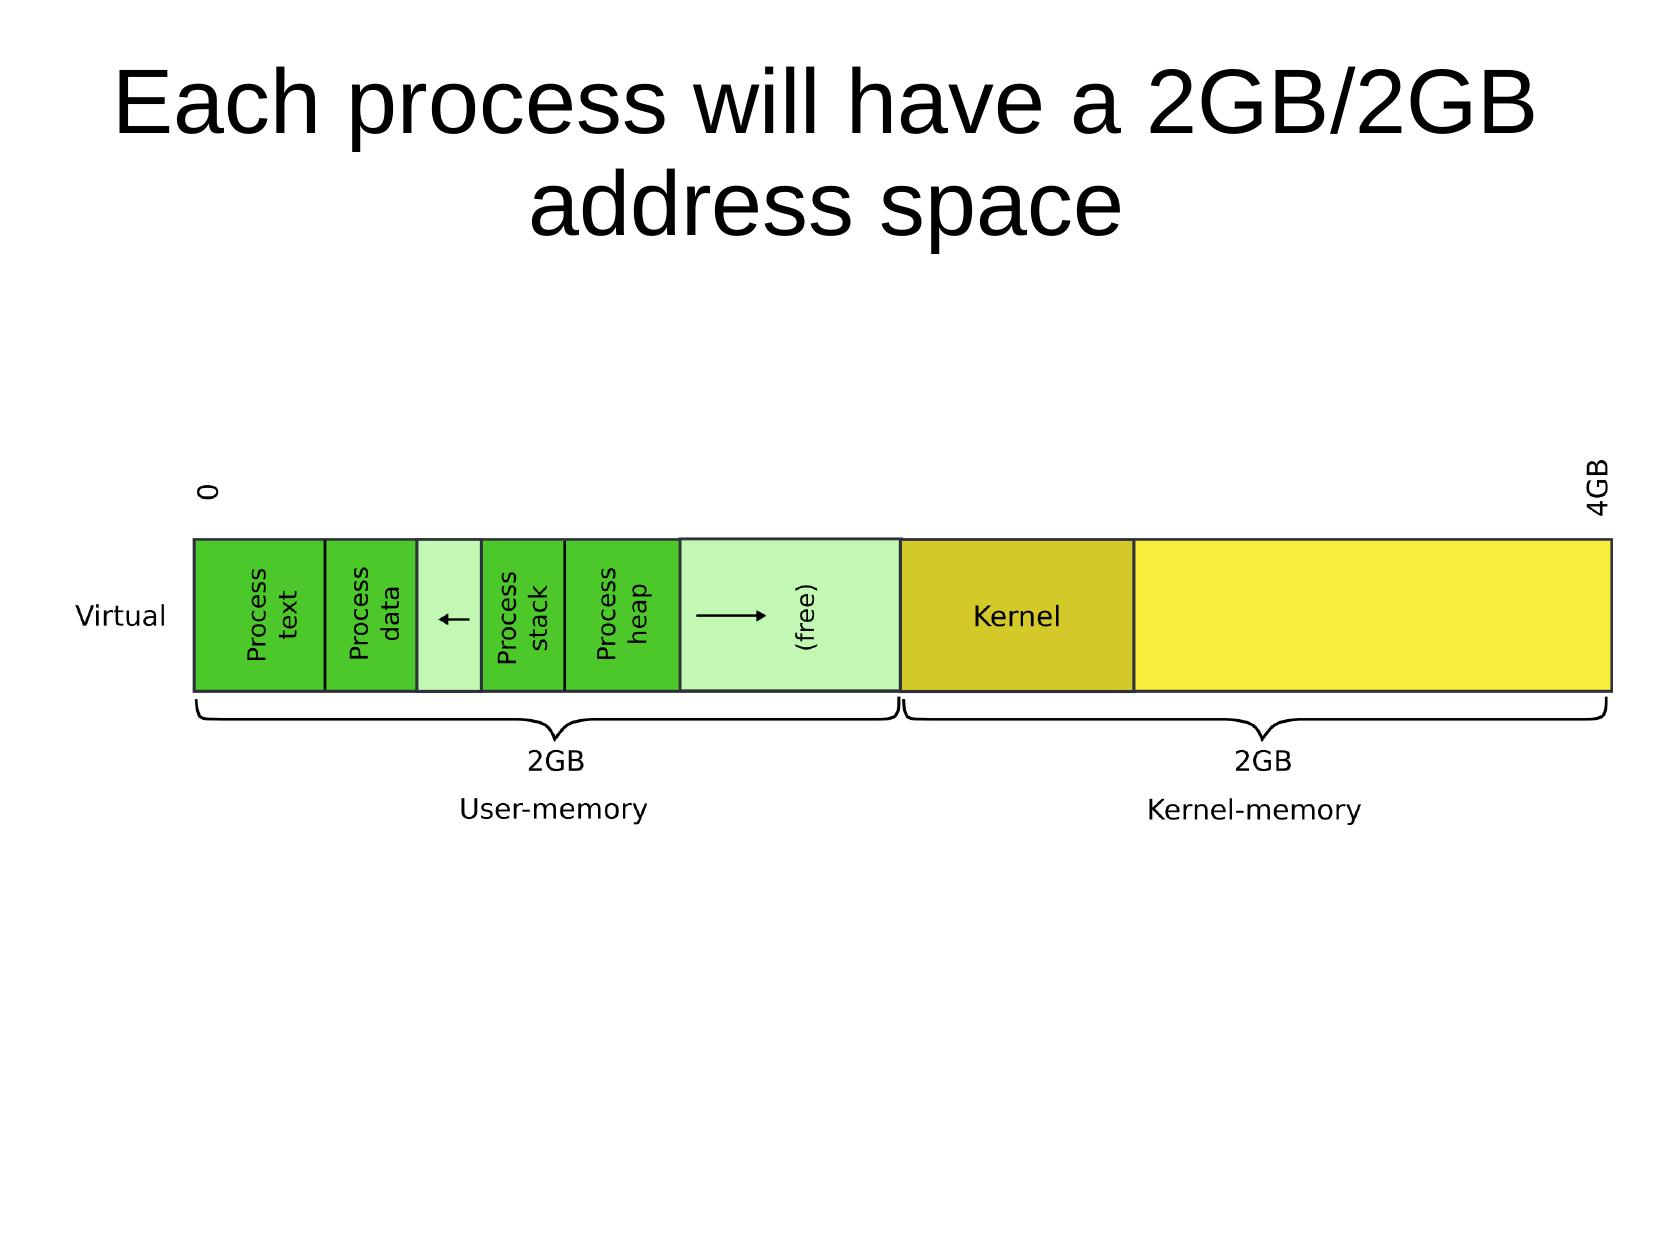

# Each process will have a 2GB/2GB address space